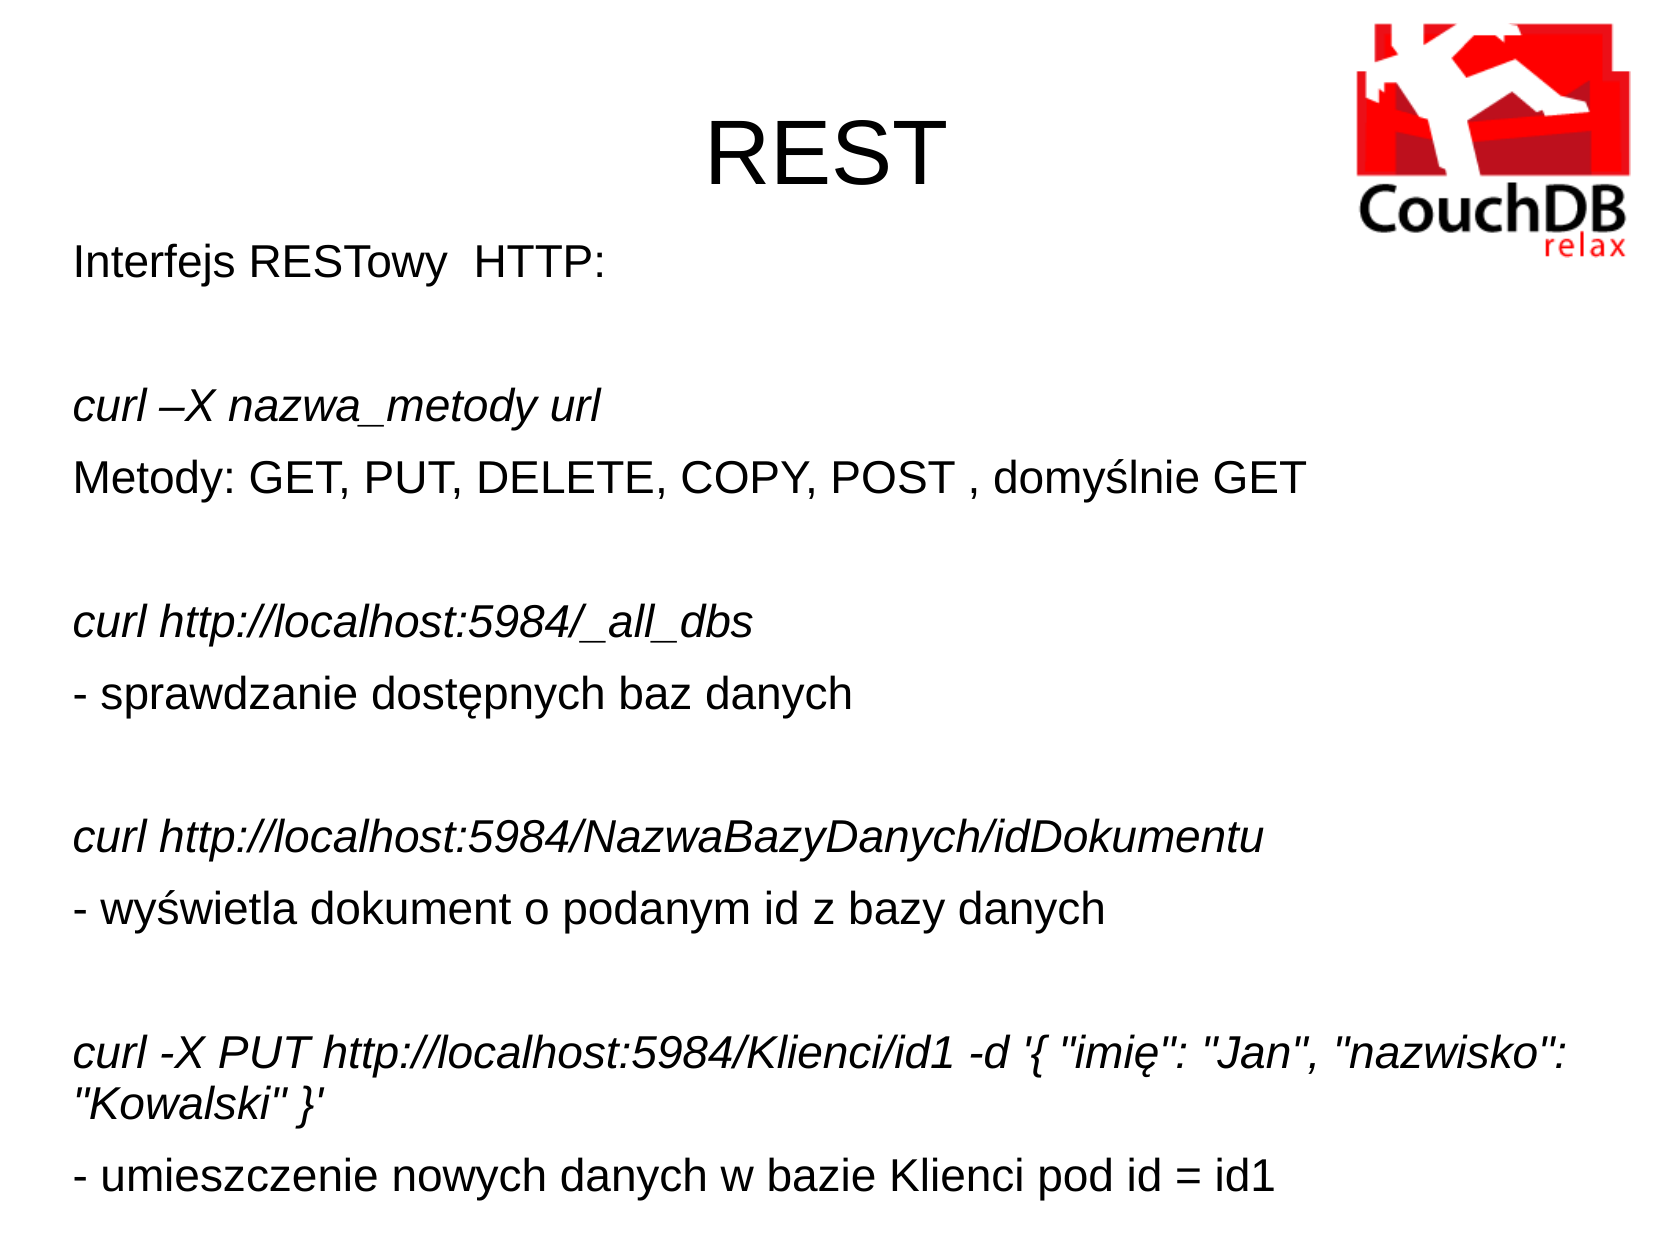

# REST
Interfejs RESTowy HTTP:
curl –X nazwa_metody url
Metody: GET, PUT, DELETE, COPY, POST , domyślnie GET
curl http://localhost:5984/_all_dbs
- sprawdzanie dostępnych baz danych
curl http://localhost:5984/NazwaBazyDanych/idDokumentu
- wyświetla dokument o podanym id z bazy danych
curl -X PUT http://localhost:5984/Klienci/id1 -d '{ "imię": "Jan", "nazwisko": "Kowalski" }'
- umieszczenie nowych danych w bazie Klienci pod id = id1